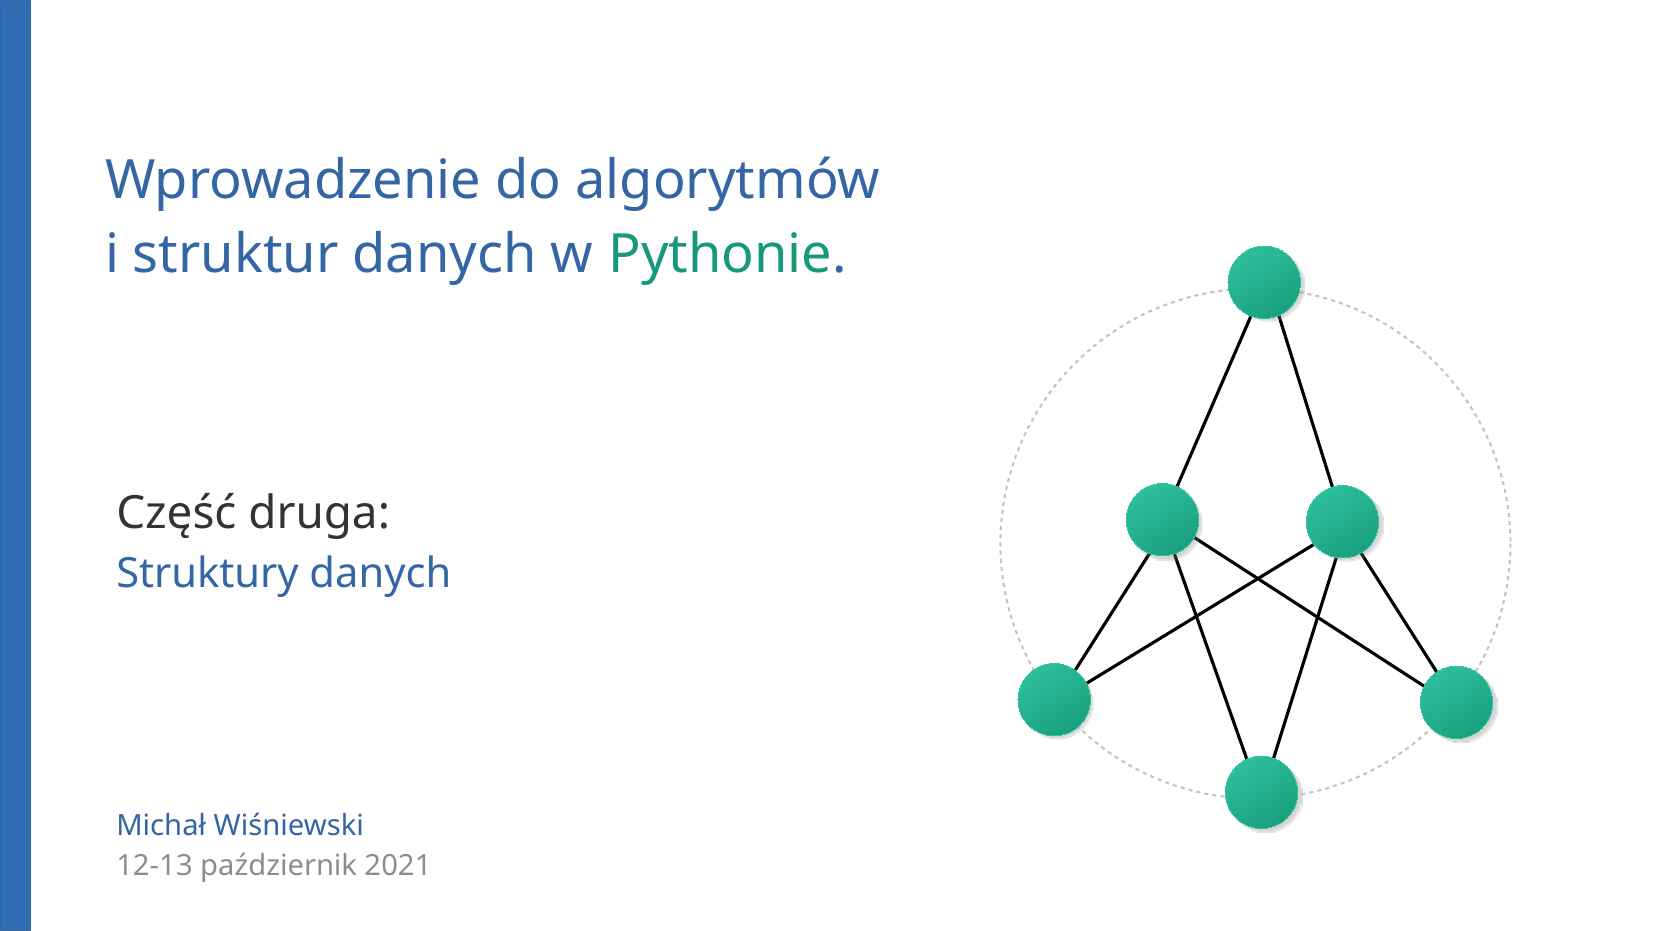

# Wprowadzenie do algorytmów i struktur danych w Pythonie.
Część druga:
Struktury danych
Michał Wiśniewski
12-13 październik 2021